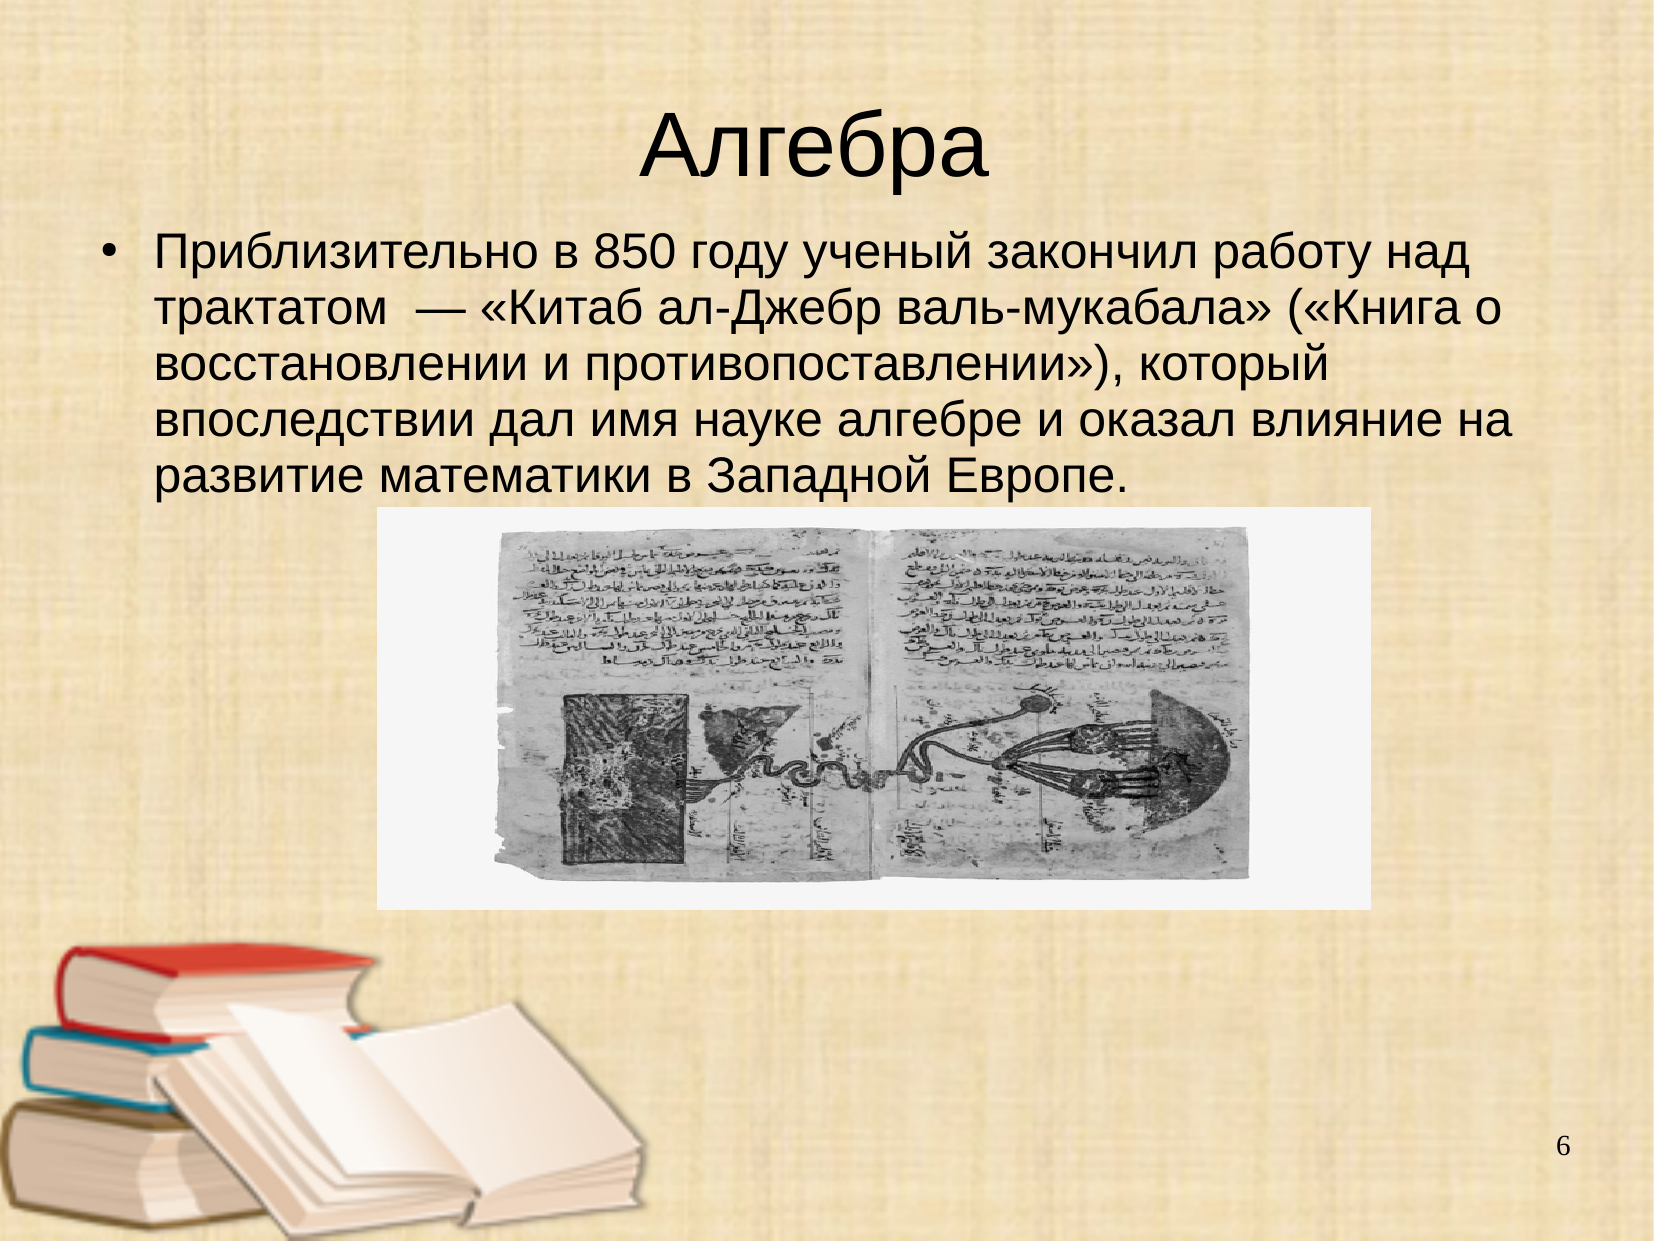

# Алгебра
Приблизительно в 850 году ученый закончил работу над трактатом — «Китаб ал-Джебр валь-мукабала» («Книга о восстановлении и противопоставлении»), который впоследствии дал имя науке алгебре и оказал влияние на развитие математики в Западной Европе.
6